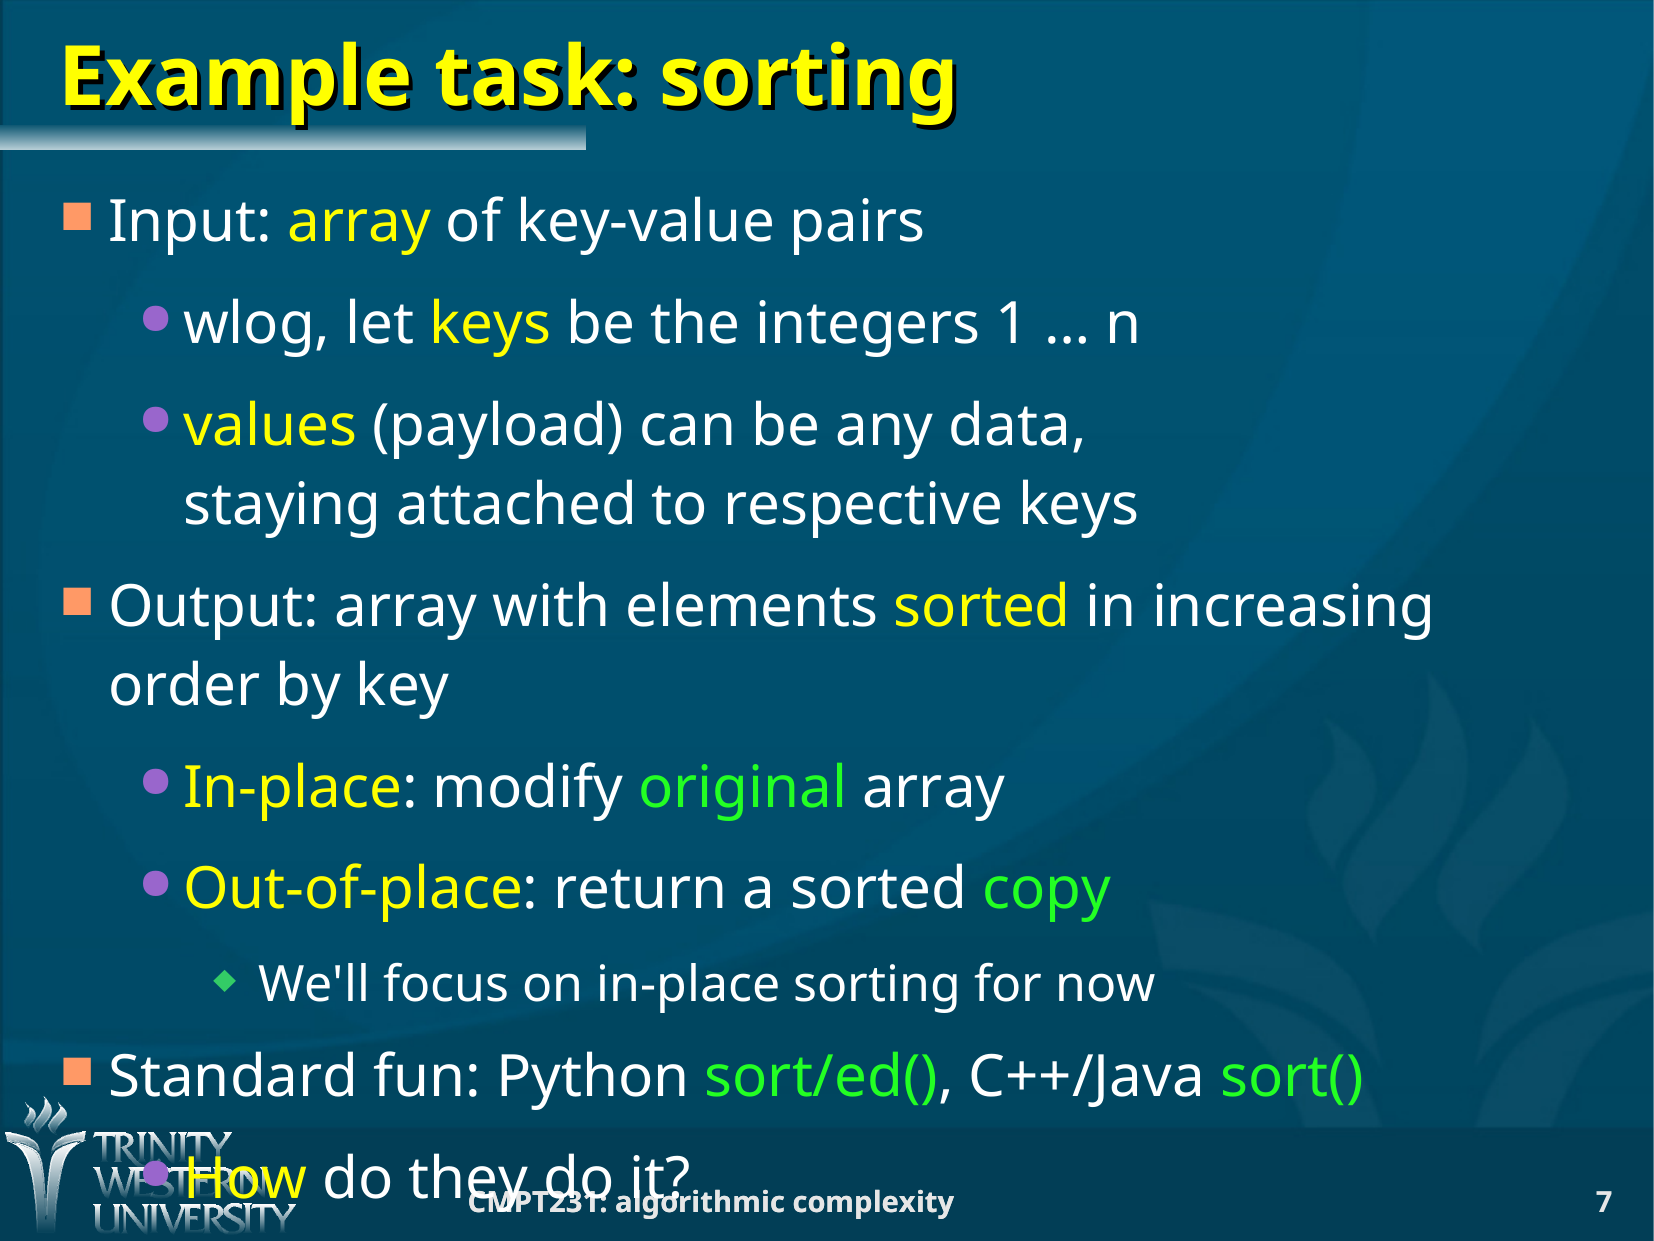

# Example task: sorting
Input: array of key-value pairs
wlog, let keys be the integers 1 … n
values (payload) can be any data,
staying attached to respective keys
Output: array with elements sorted in increasing order by key
In-place: modify original array
Out-of-place: return a sorted copy
We'll focus on in-place sorting for now
Standard fun: Python sort/ed(), C++/Java sort()
How do they do it?
CMPT231: algorithmic complexity
7